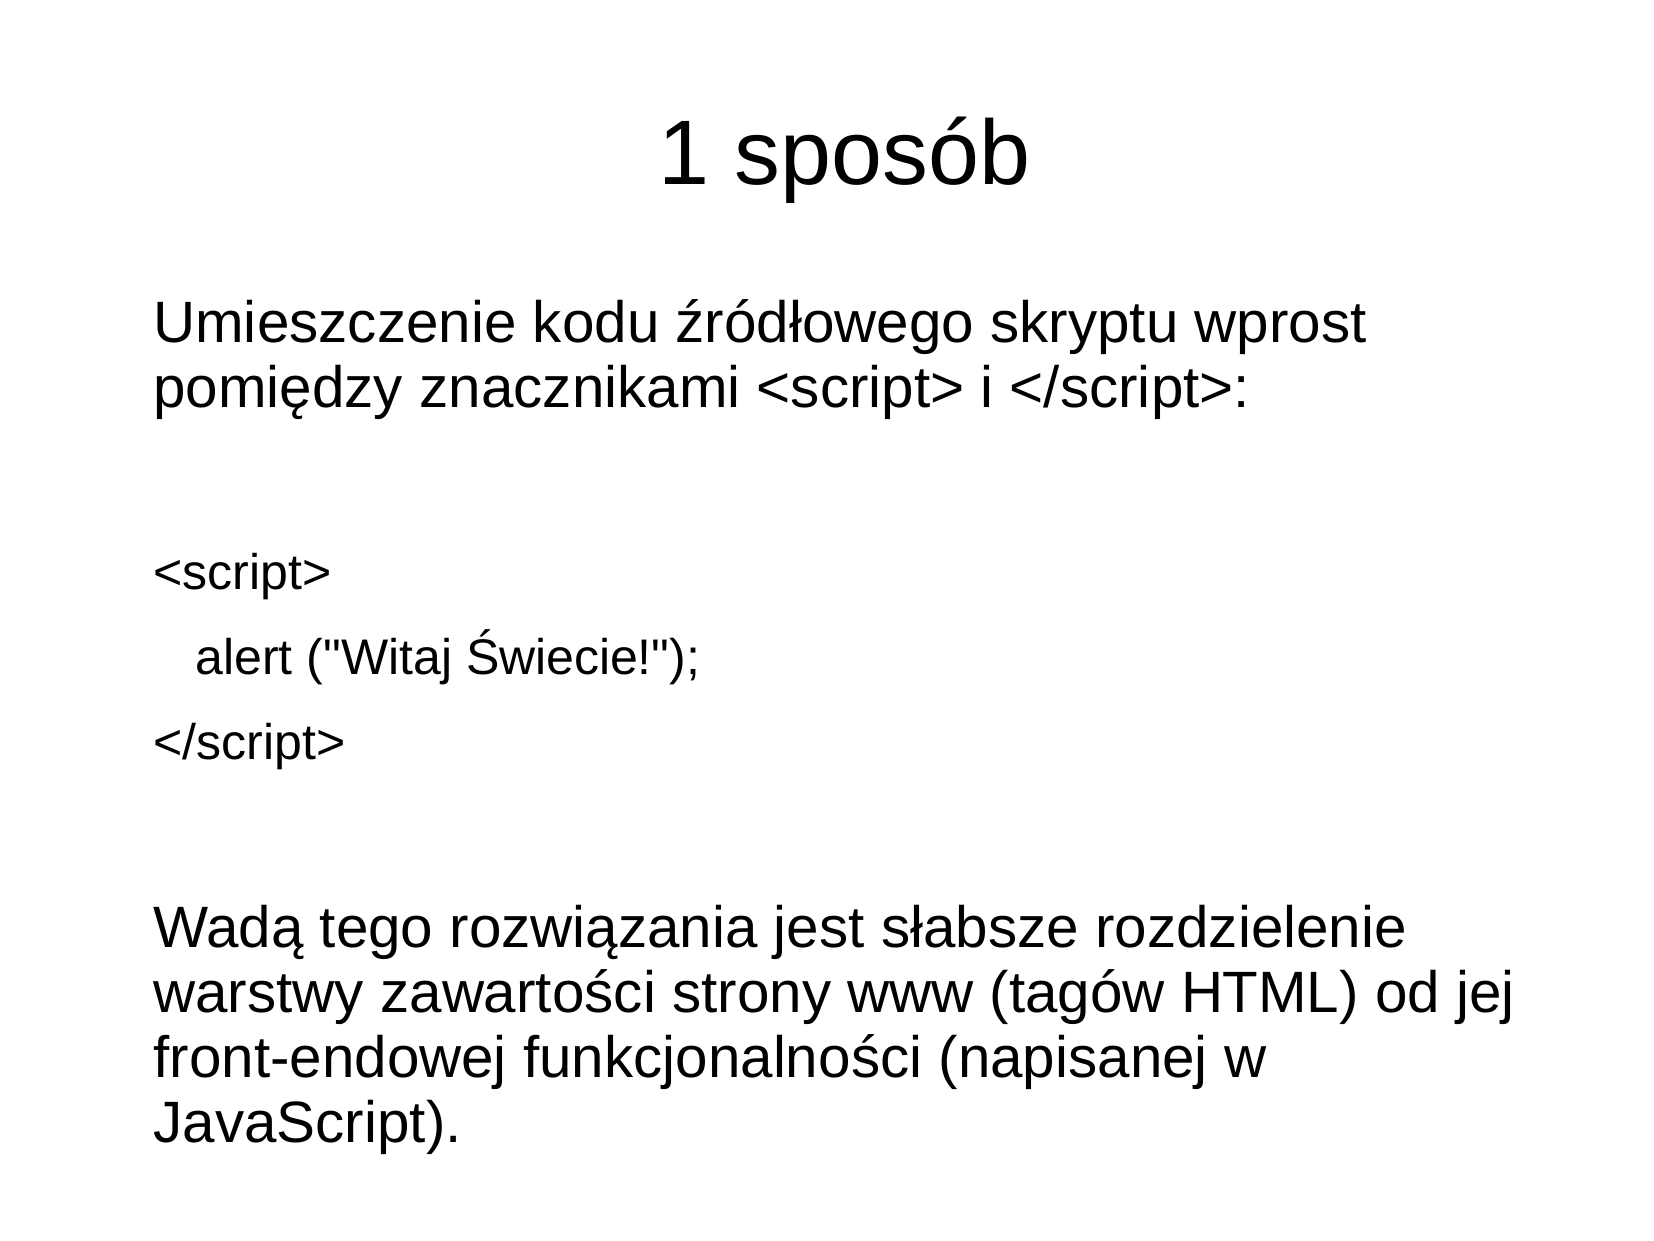

# 1 sposób
Umieszczenie kodu źródłowego skryptu wprost pomiędzy znacznikami <script> i </script>:
<script>
 alert ("Witaj Świecie!");
</script>
Wadą tego rozwiązania jest słabsze rozdzielenie warstwy zawartości strony www (tagów HTML) od jej front-endowej funkcjonalności (napisanej w JavaScript).